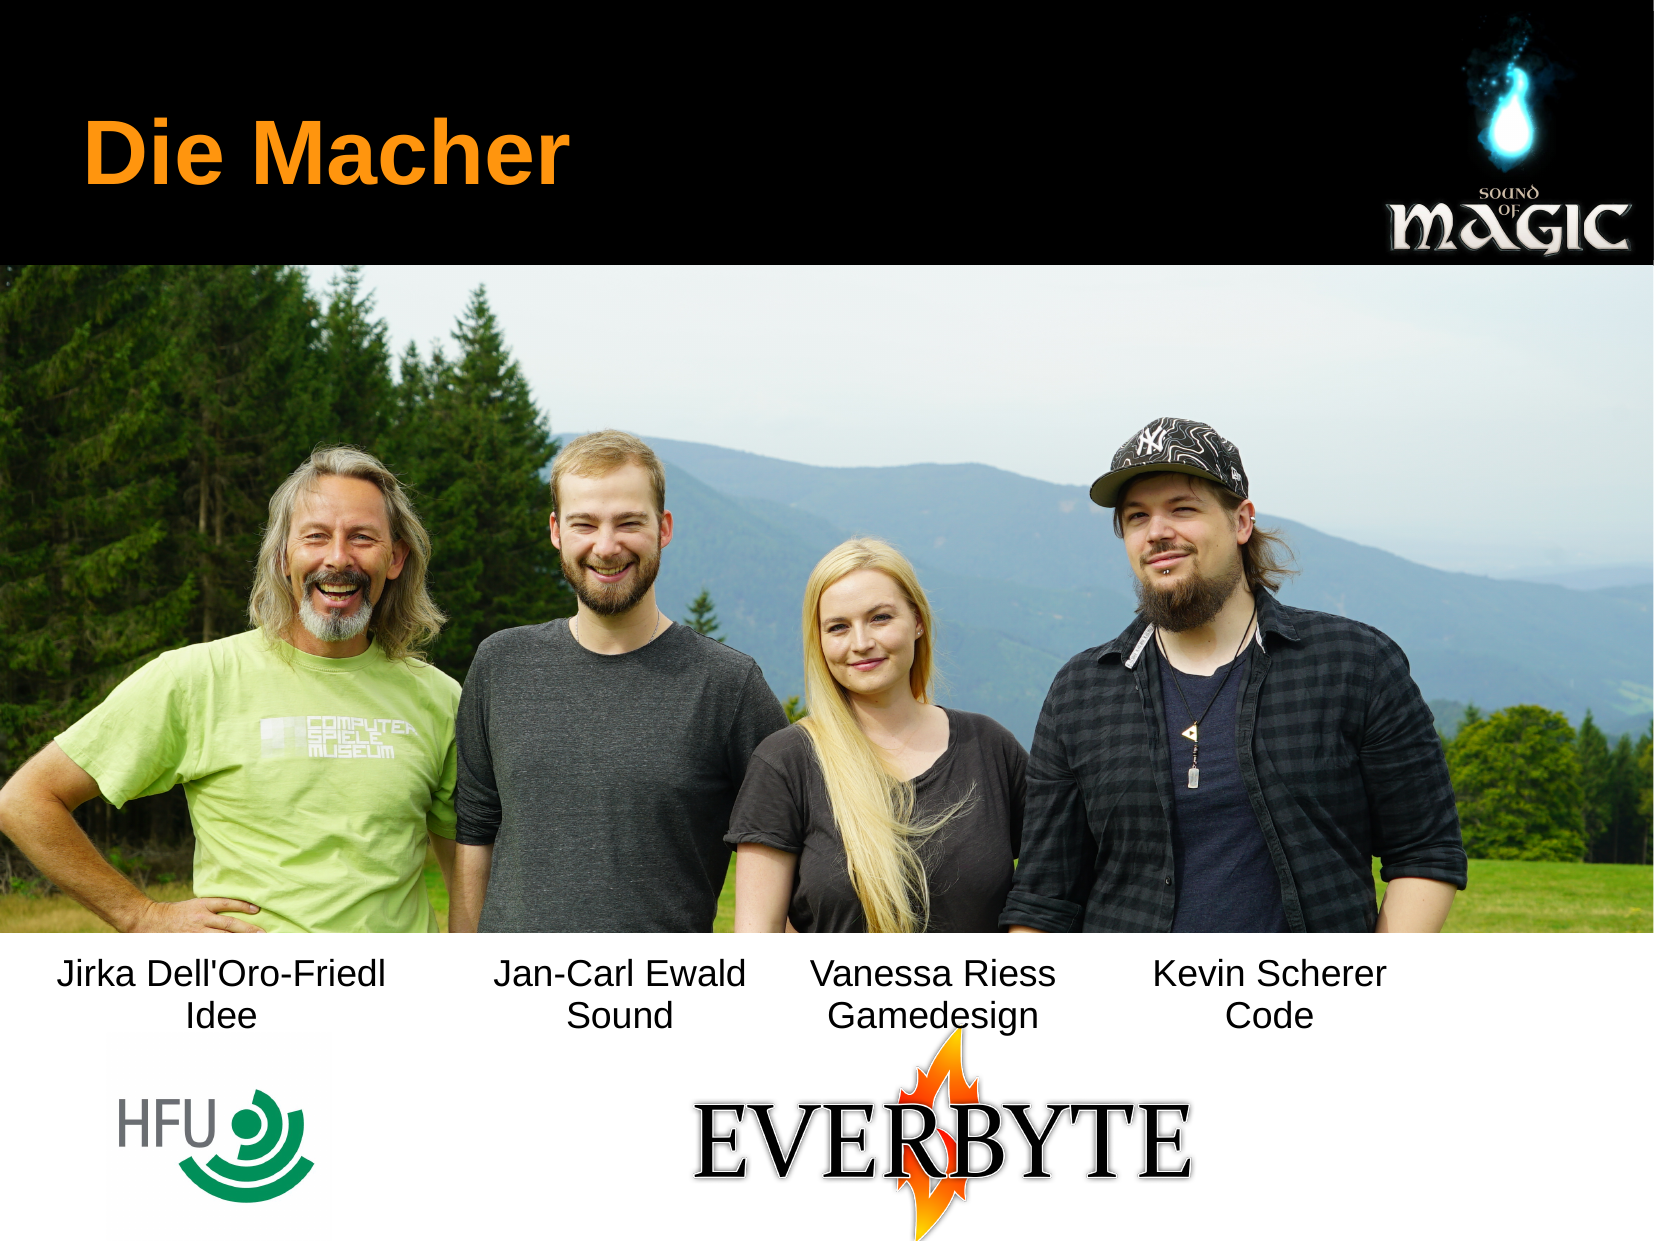

# Die Macher
Vanessa Riess Gamedesign
Kevin Scherer
Code
Jirka Dell'Oro-Friedl Idee
Jan-Carl Ewald
Sound